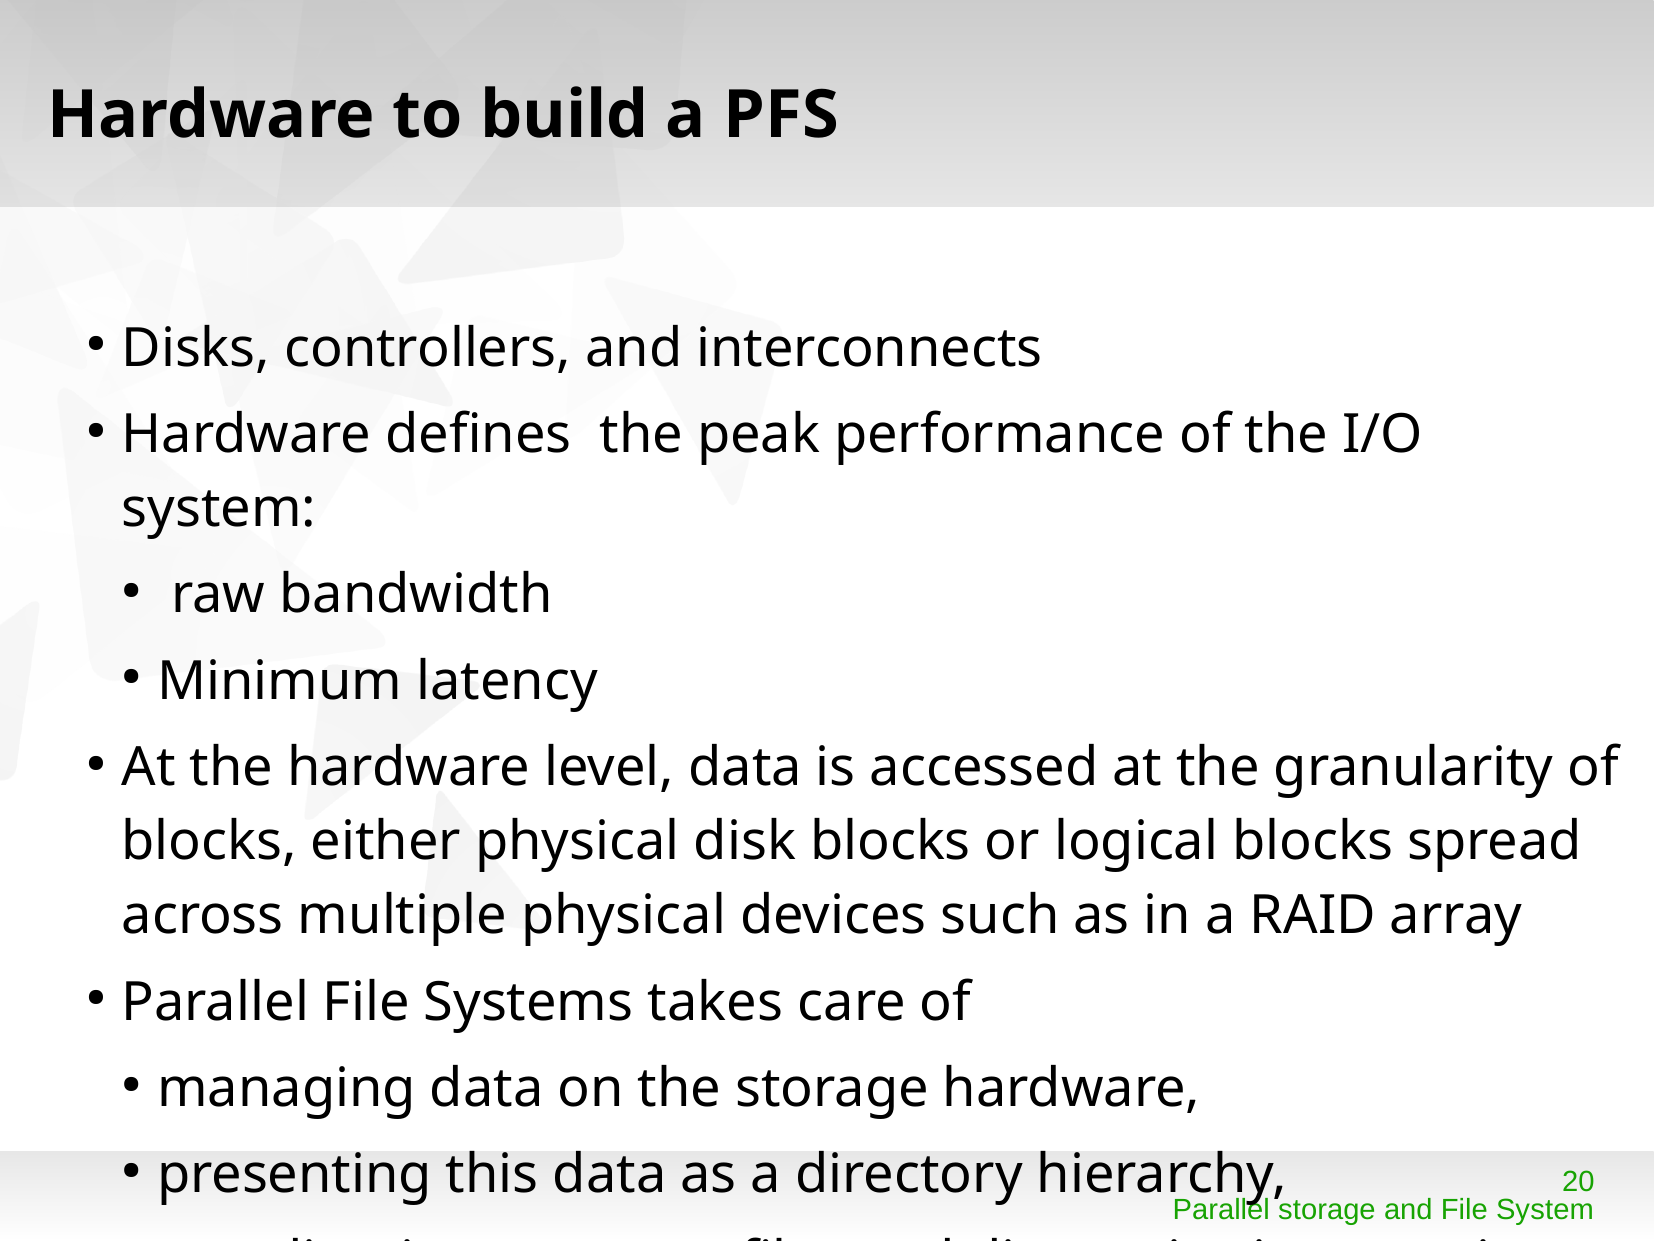

# Hardware to build a PFS
Disks, controllers, and interconnects
Hardware defines the peak performance of the I/O system:
 raw bandwidth
Minimum latency
At the hardware level, data is accessed at the granularity of blocks, either physical disk blocks or logical blocks spread across multiple physical devices such as in a RAID array
Parallel File Systems takes care of
managing data on the storage hardware,
presenting this data as a directory hierarchy,
coordinating access to files and directories in a consistent manner
20
Parallel storage and File System